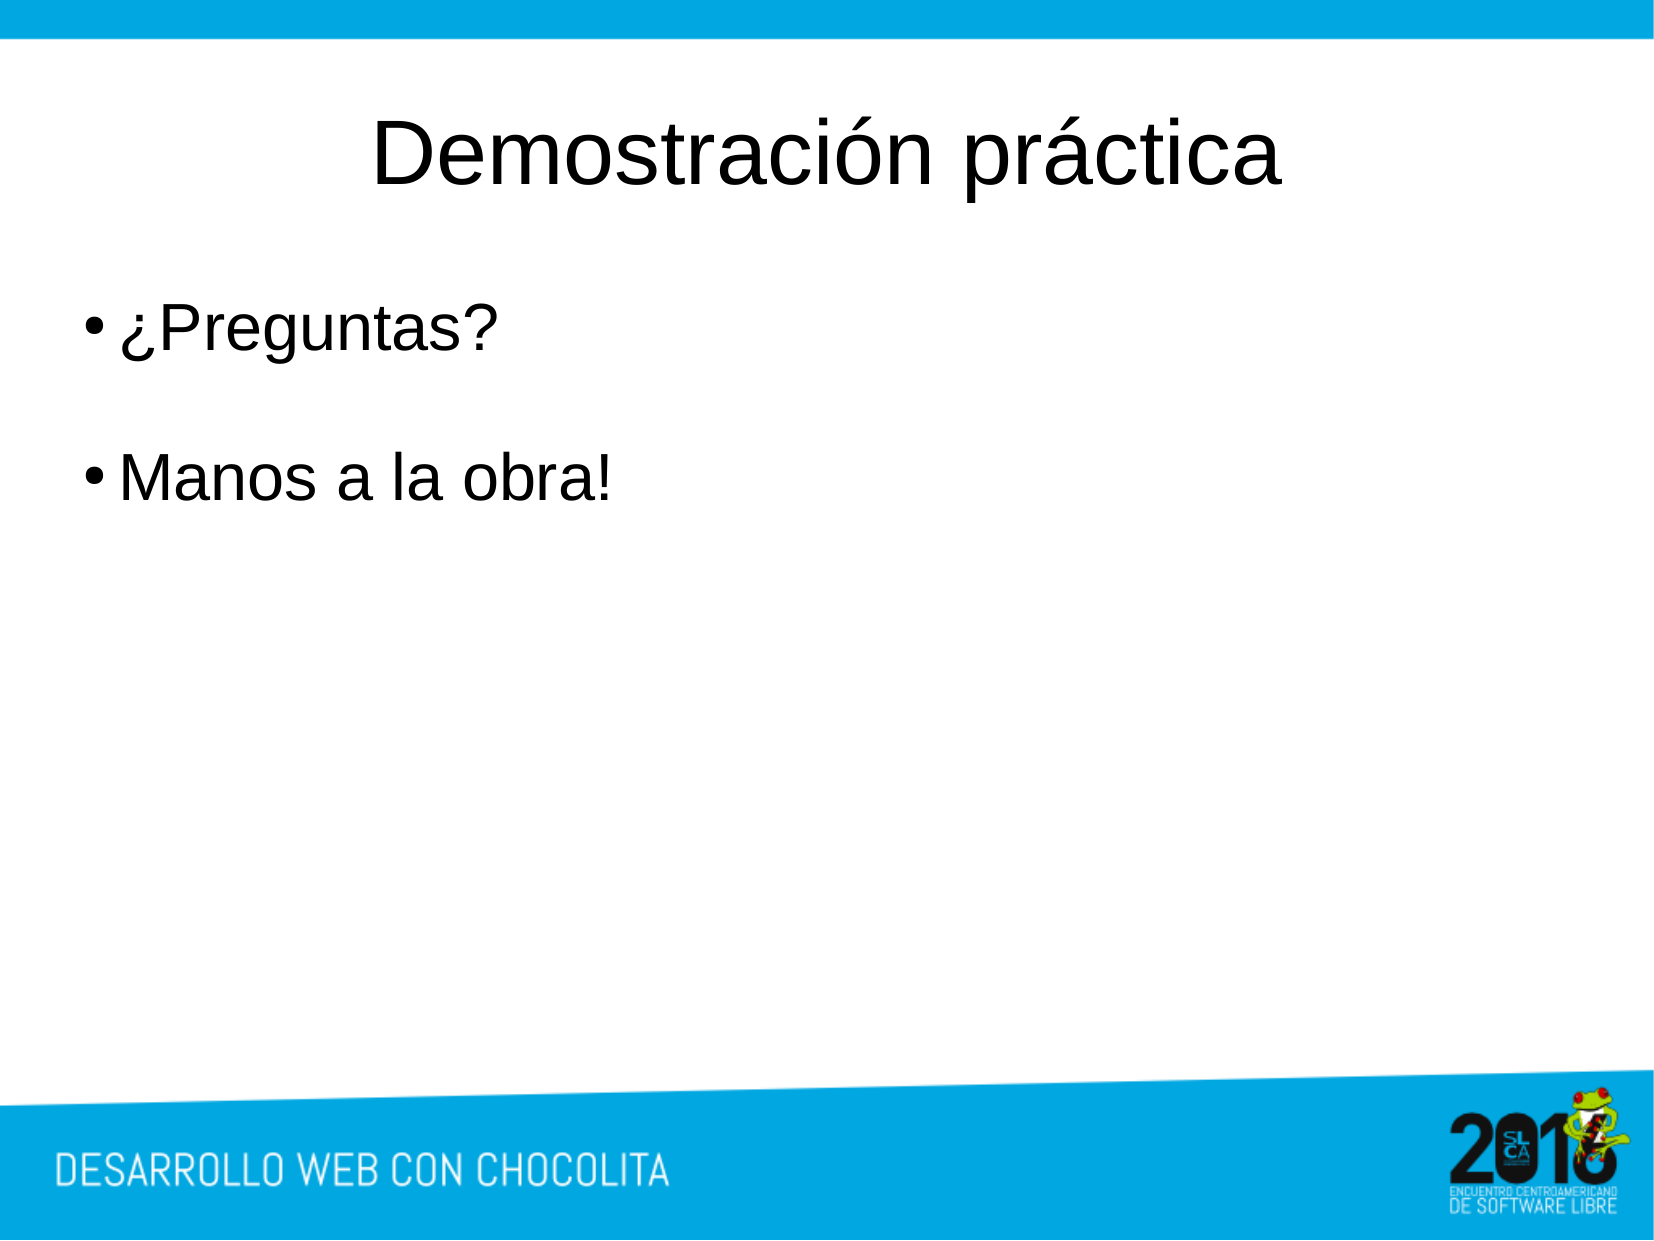

# Demostración práctica
¿Preguntas?
Manos a la obra!